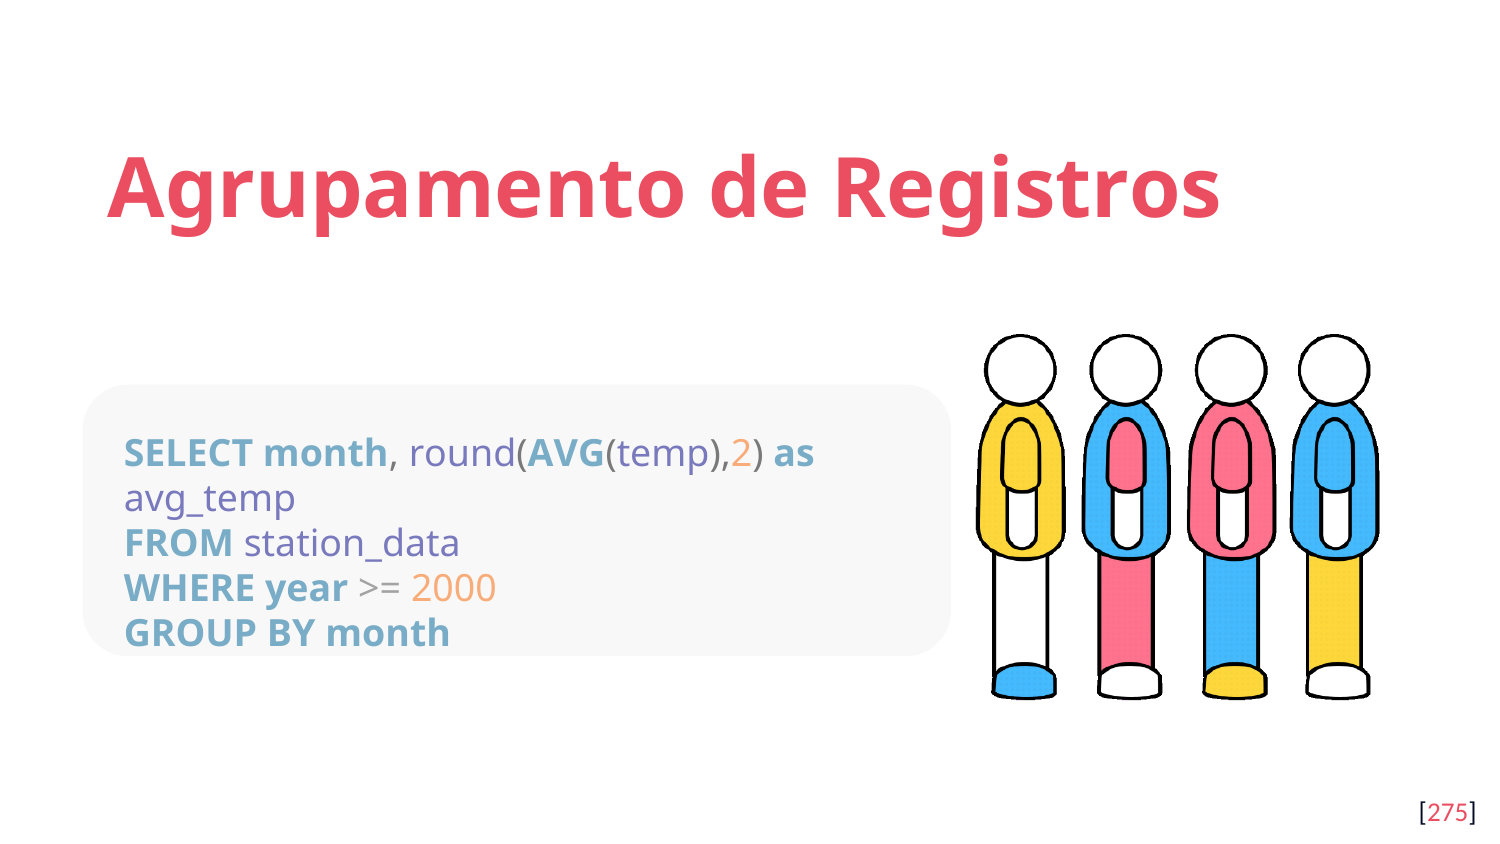

Agrupamento de Registros
SELECT month, round(AVG(temp),2) as avg_temp
FROM station_data
WHERE year >= 2000
GROUP BY month